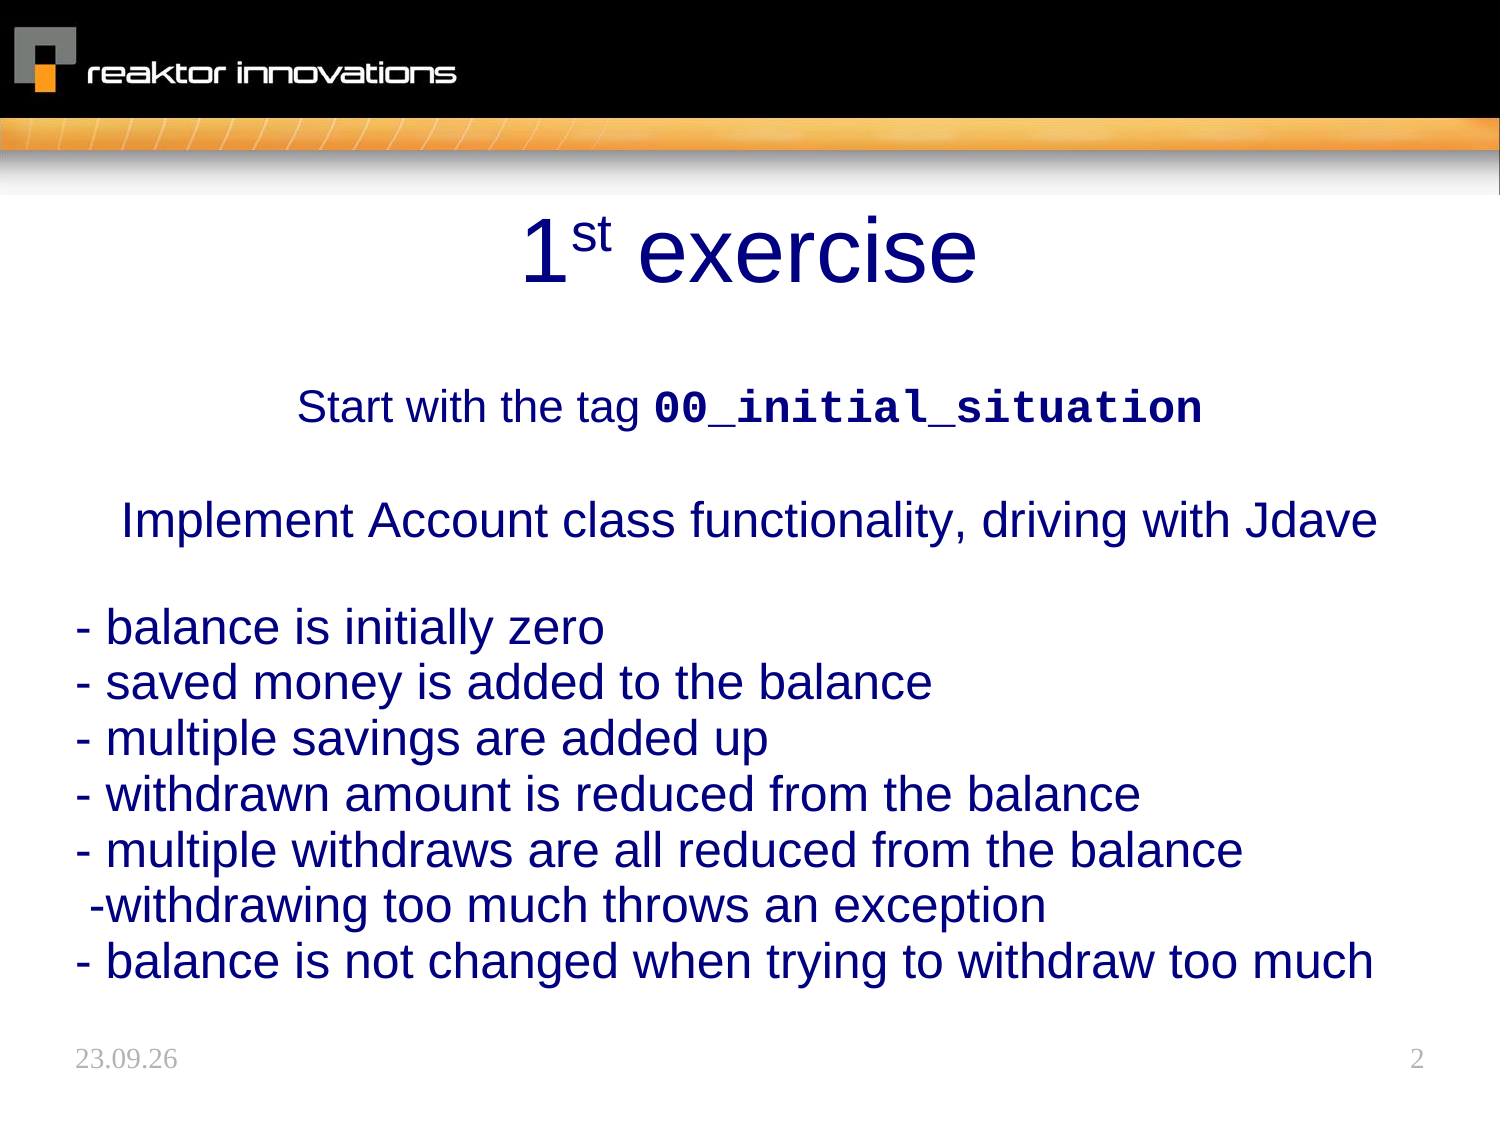

1st exercise
# Start with the tag 00_initial_situation
Implement Account class functionality, driving with Jdave
- balance is initially zero
- saved money is added to the balance
- multiple savings are added up
- withdrawn amount is reduced from the balance
- multiple withdraws are all reduced from the balance
 -withdrawing too much throws an exception
- balance is not changed when trying to withdraw too much
2